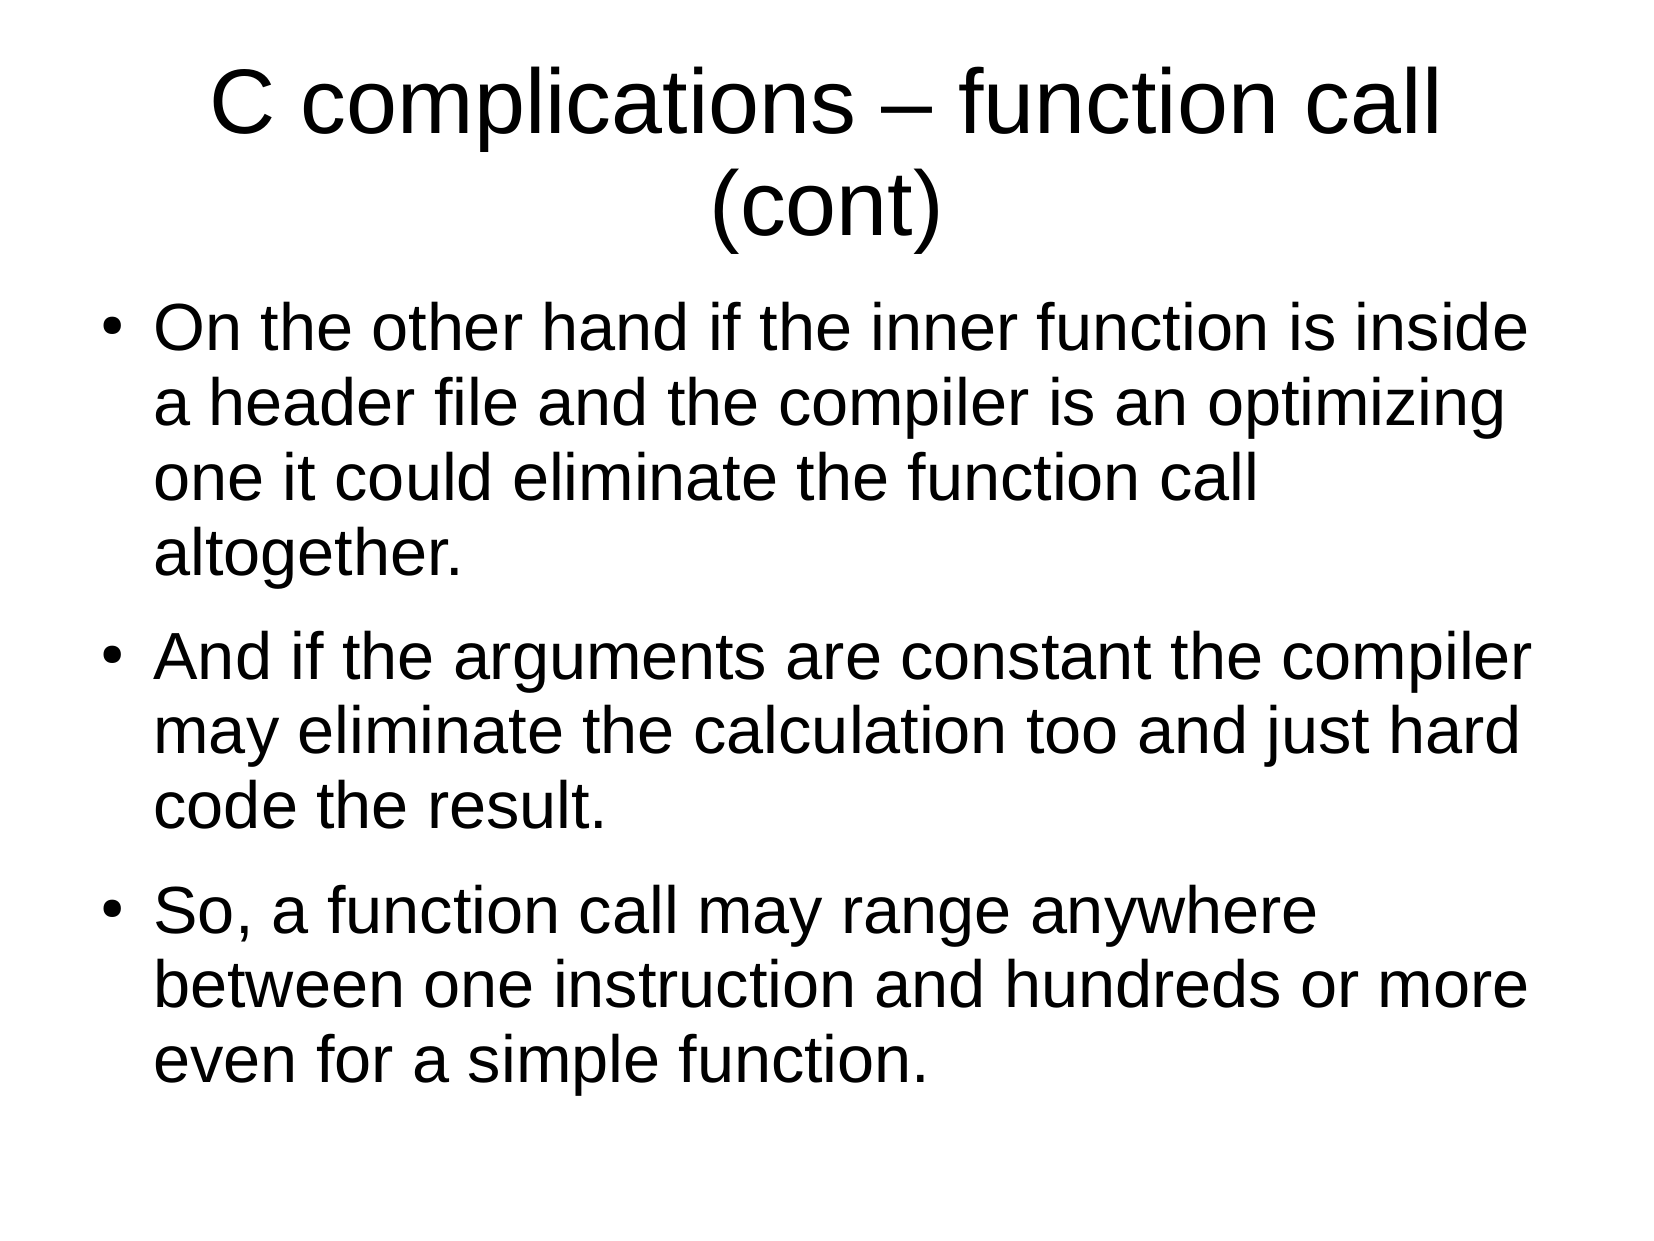

# C complications – function call (cont)
On the other hand if the inner function is inside a header file and the compiler is an optimizing one it could eliminate the function call altogether.
And if the arguments are constant the compiler may eliminate the calculation too and just hard code the result.
So, a function call may range anywhere between one instruction and hundreds or more even for a simple function.